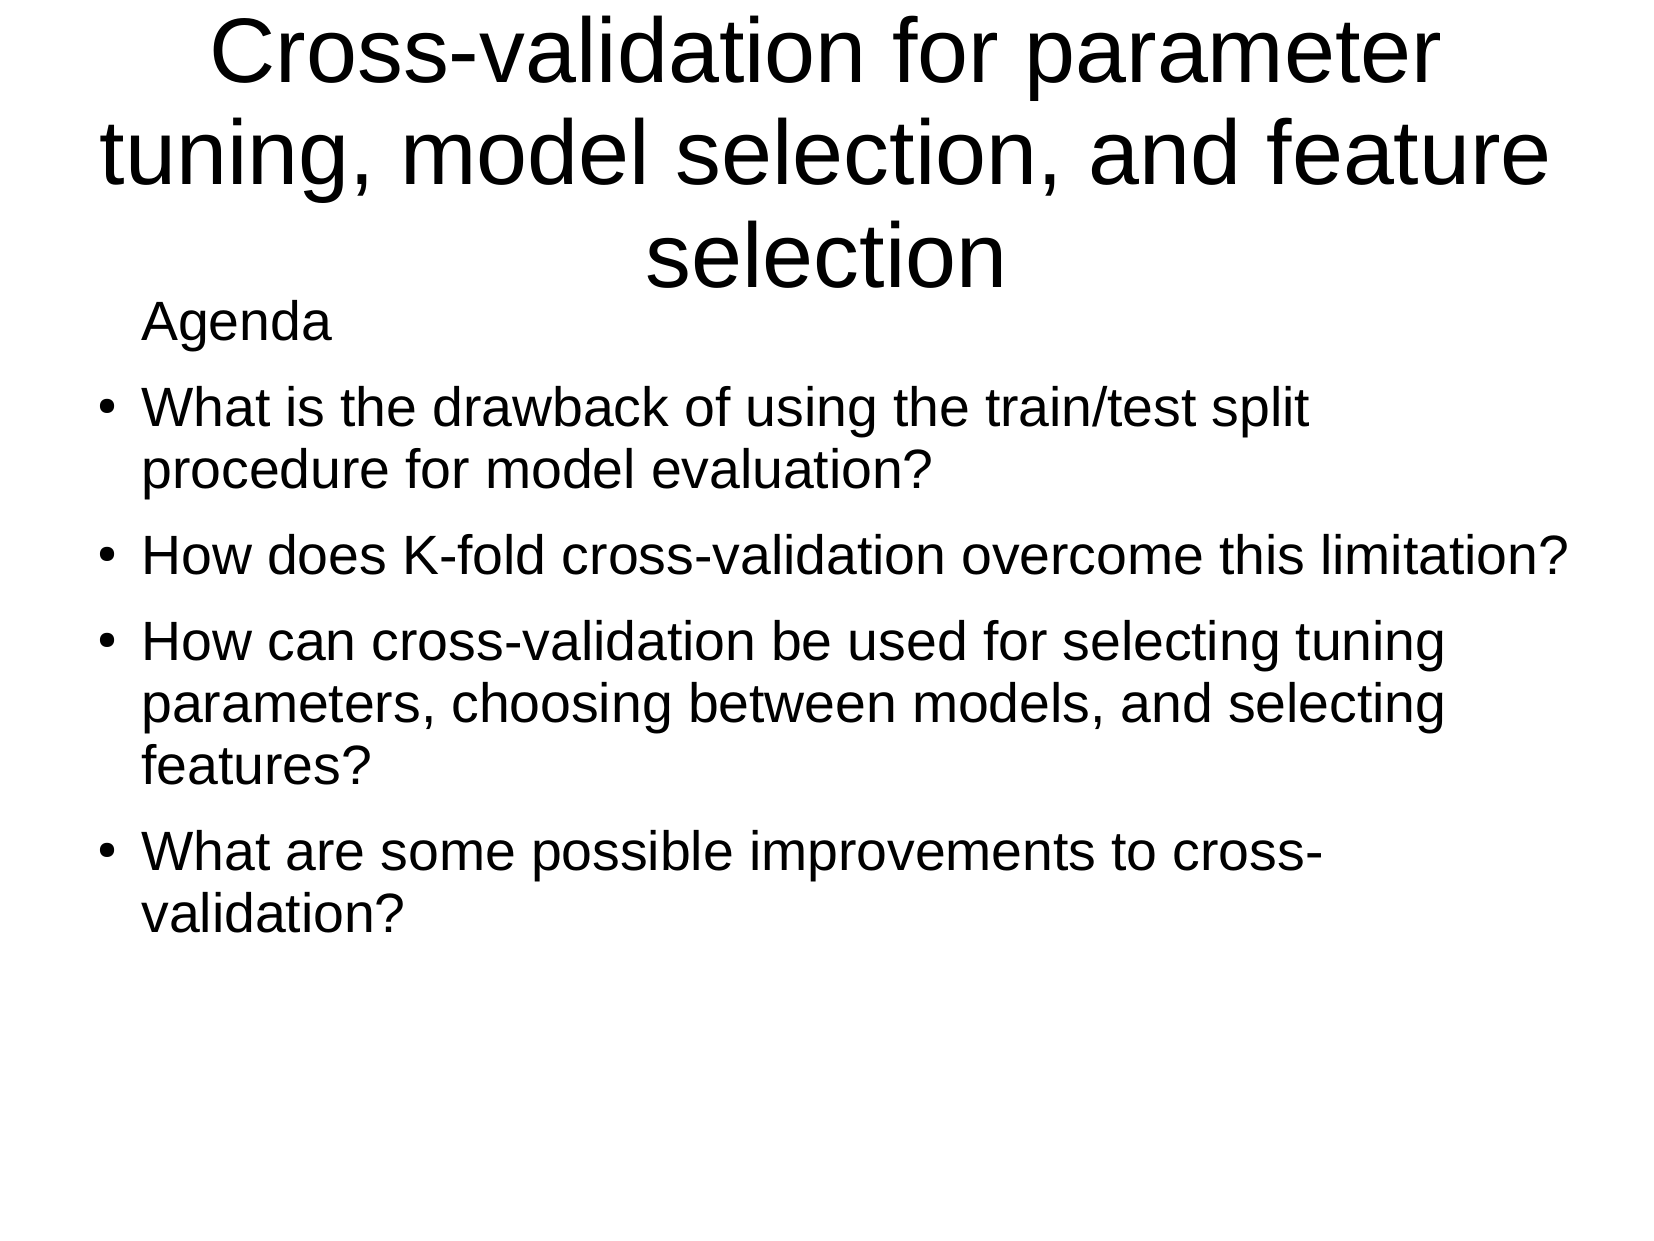

# Cross-validation for parameter tuning, model selection, and feature selection
Agenda
What is the drawback of using the train/test split procedure for model evaluation?
How does K-fold cross-validation overcome this limitation?
How can cross-validation be used for selecting tuning parameters, choosing between models, and selecting features?
What are some possible improvements to cross-validation?